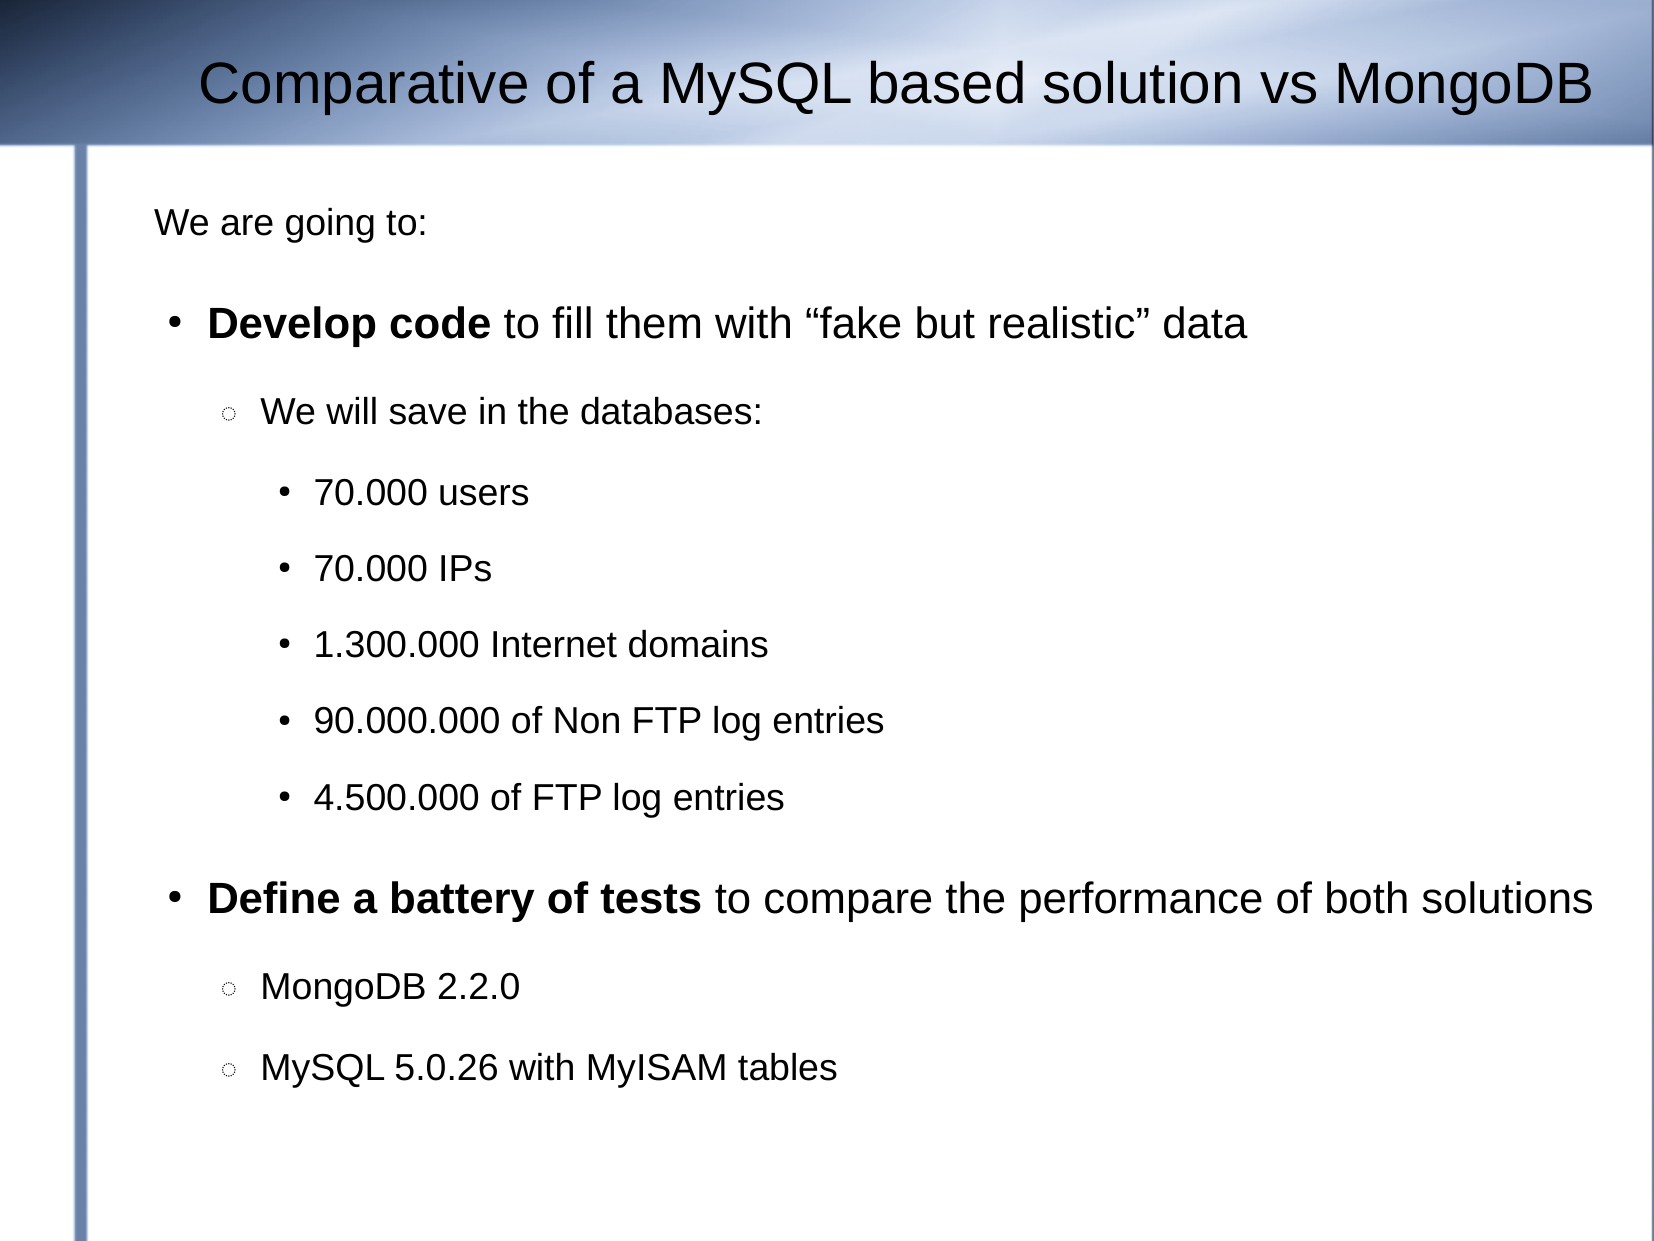

# Comparative of a MySQL based solution vs MongoDB
We are going to:
Develop code to fill them with “fake but realistic” data
We will save in the databases:
70.000 users
70.000 IPs
1.300.000 Internet domains
90.000.000 of Non FTP log entries
4.500.000 of FTP log entries
Define a battery of tests to compare the performance of both solutions
MongoDB 2.2.0
MySQL 5.0.26 with MyISAM tables